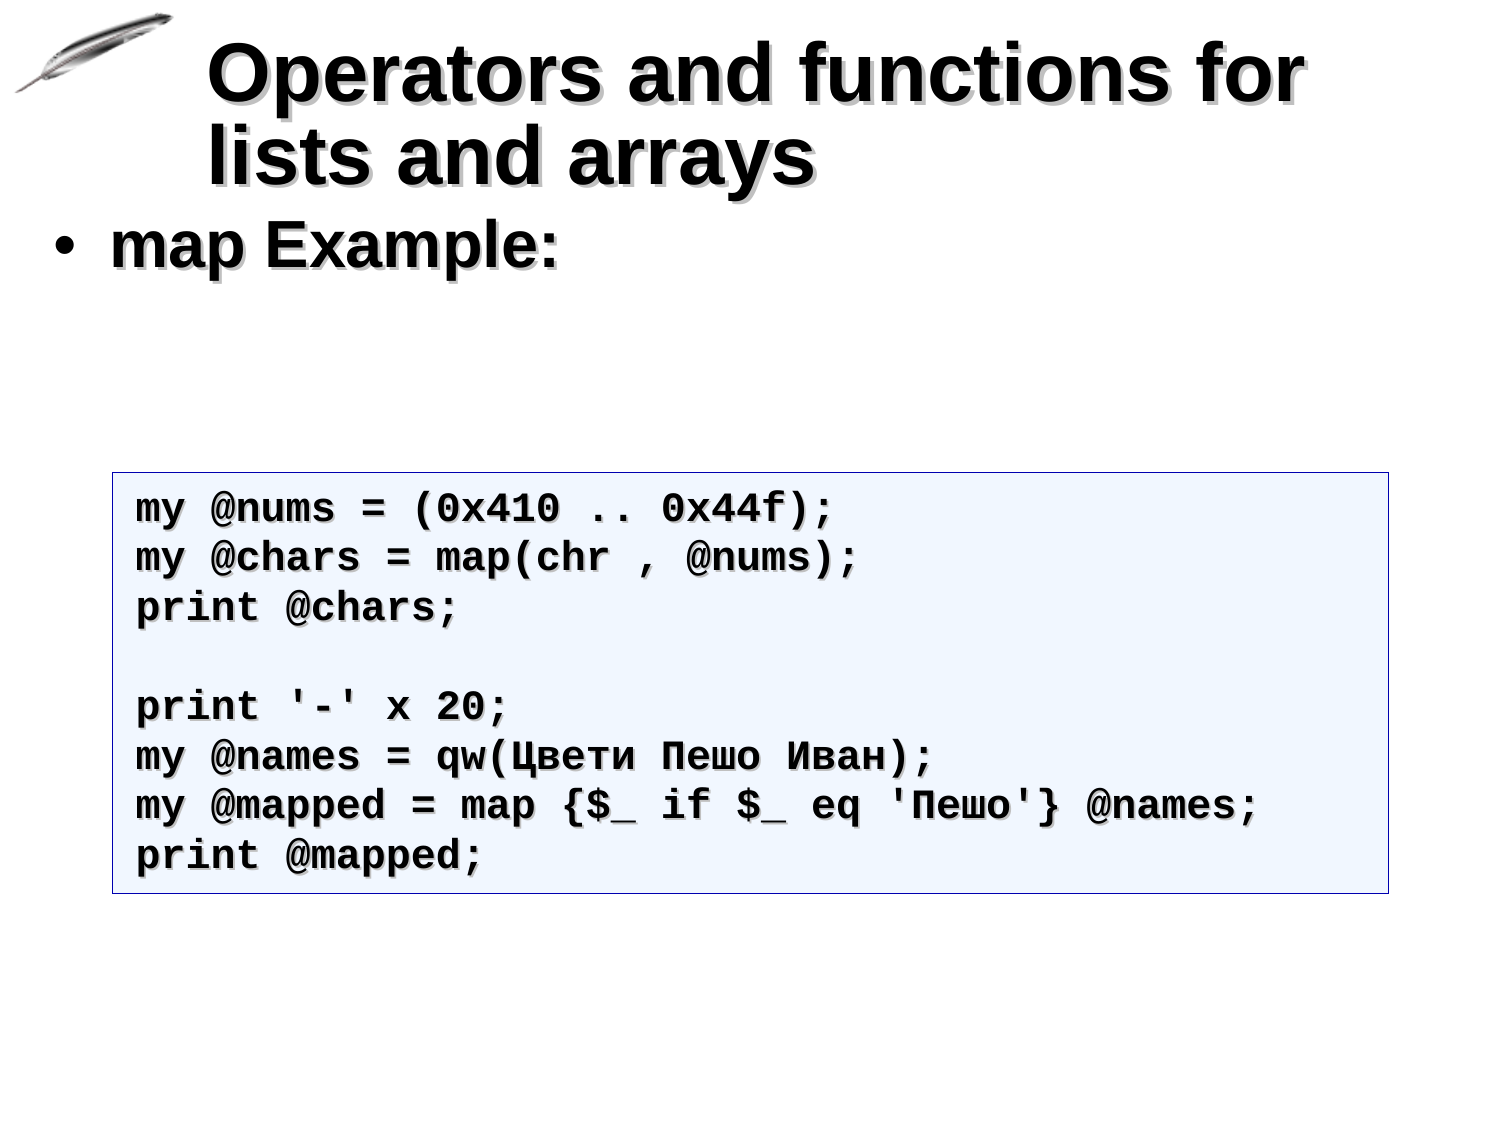

# Operators and functions for lists and arrays
map Example:
my @nums = (0x410 .. 0x44f);
my @chars = map(chr , @nums);
print @chars;
print '-' x 20;
my @names = qw(Цвети Пешо Иван);
my @mapped = map {$_ if $_ eq 'Пешо'} @names;
print @mapped;